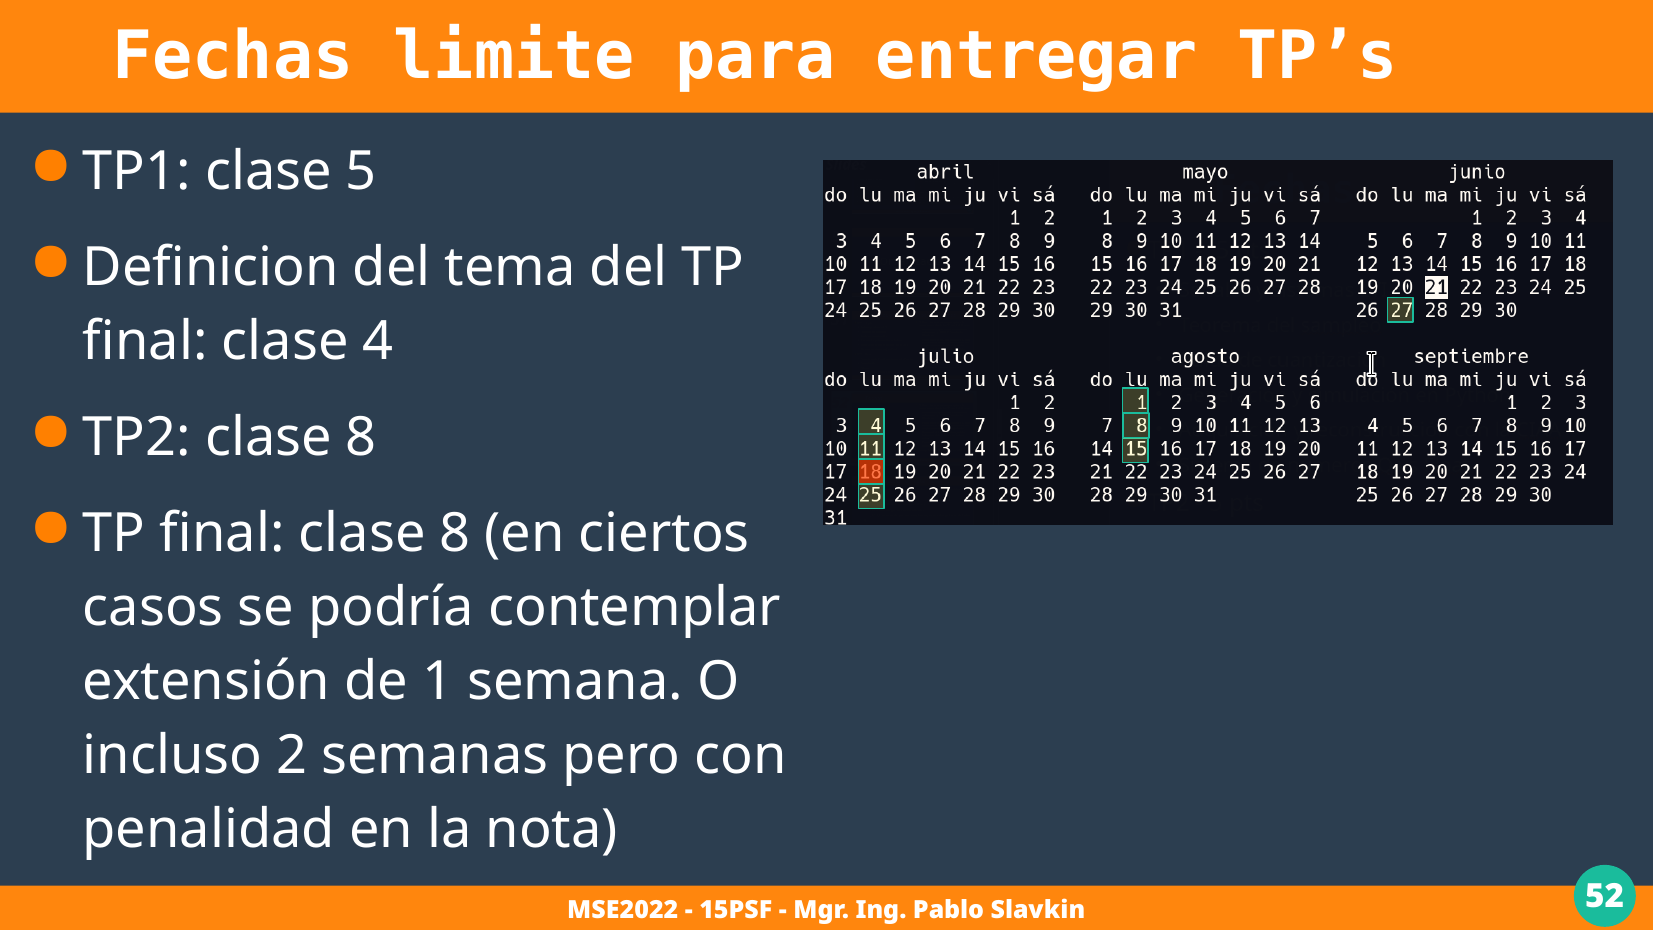

# Fechas limite para entregar TP’s
TP1: clase 5
Definicion del tema del TP final: clase 4
TP2: clase 8
TP final: clase 8 (en ciertos casos se podría contemplar extensión de 1 semana. O incluso 2 semanas pero con penalidad en la nota)
MSE2022 - 15PSF - Mgr. Ing. Pablo Slavkin